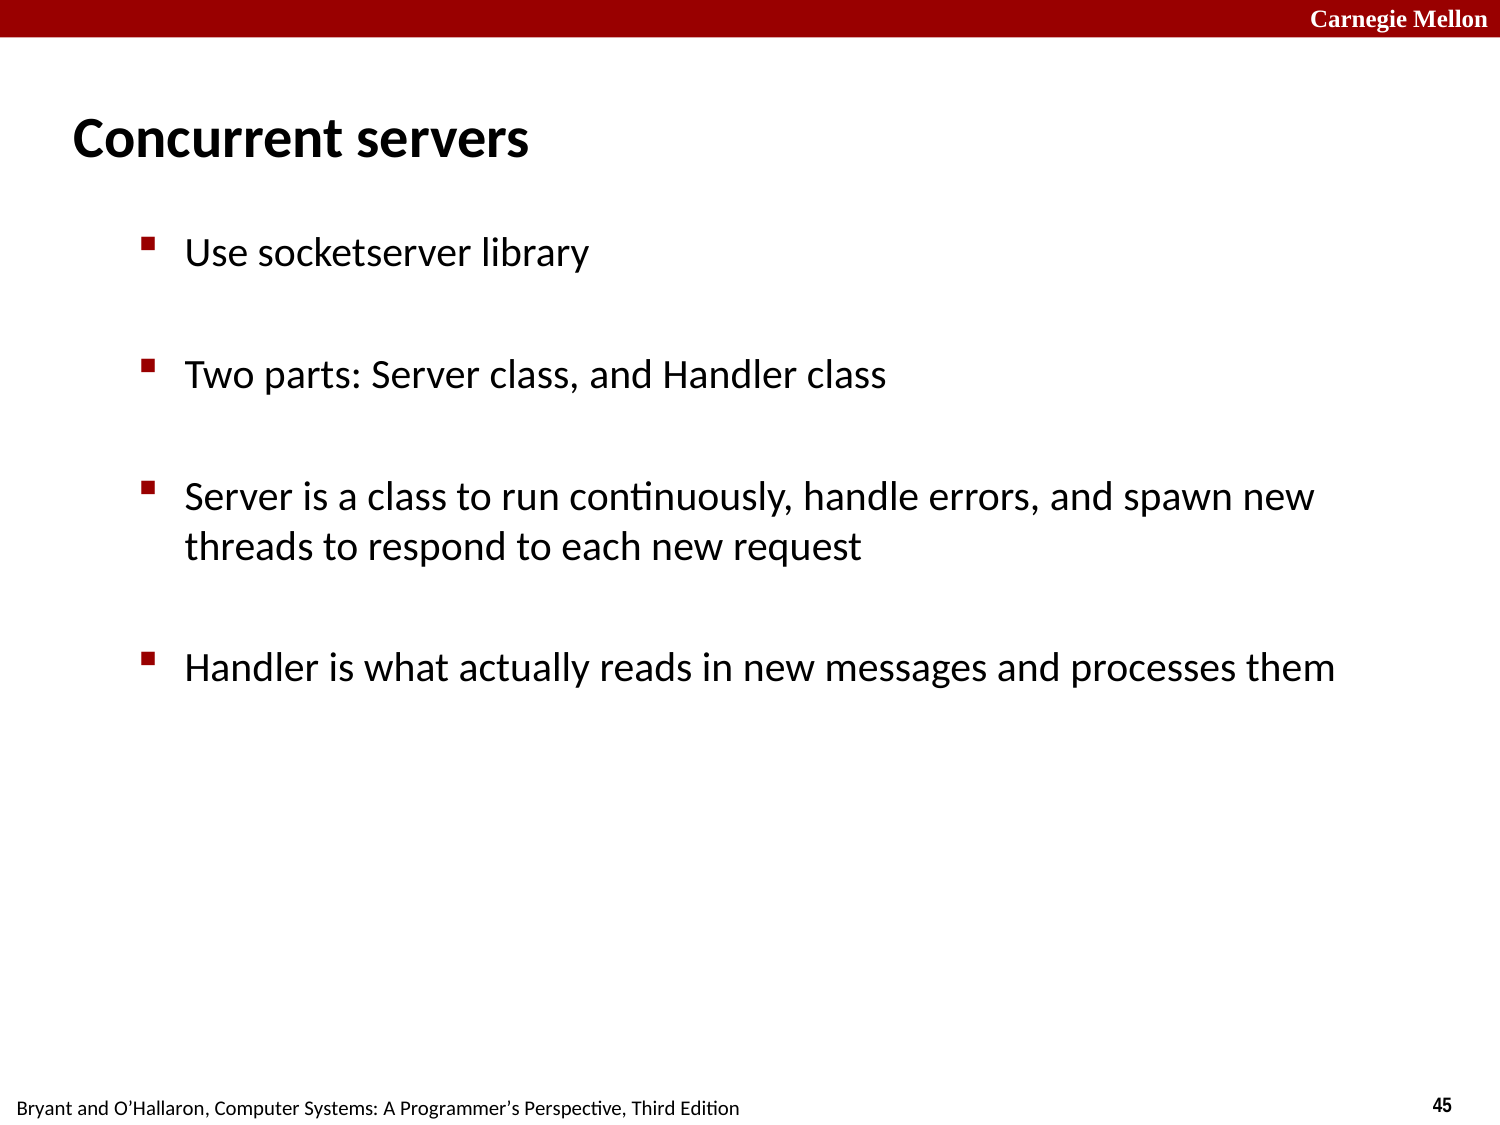

# Concurrent servers
Use socketserver library
Two parts: Server class, and Handler class
Server is a class to run continuously, handle errors, and spawn new threads to respond to each new request
Handler is what actually reads in new messages and processes them